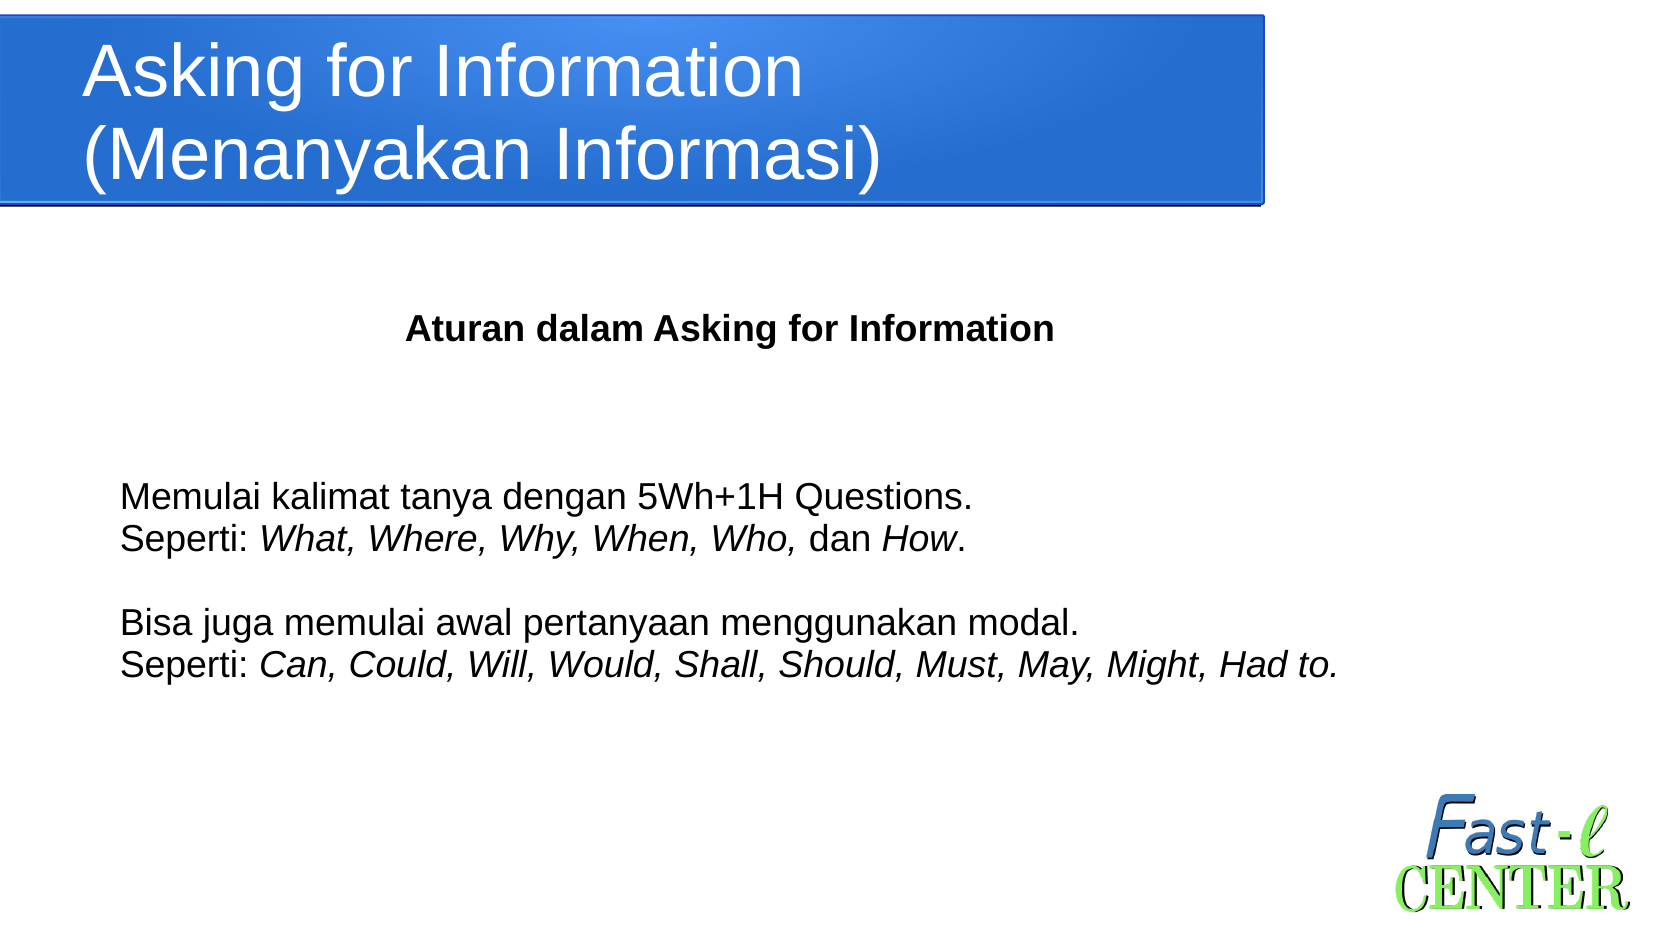

# Asking for Information (Menanyakan Informasi)
Aturan dalam Asking for Information
Memulai kalimat tanya dengan 5Wh+1H Questions.
Seperti: What, Where, Why, When, Who, dan How.
Bisa juga memulai awal pertanyaan menggunakan modal.
Seperti: Can, Could, Will, Would, Shall, Should, Must, May, Might, Had to.